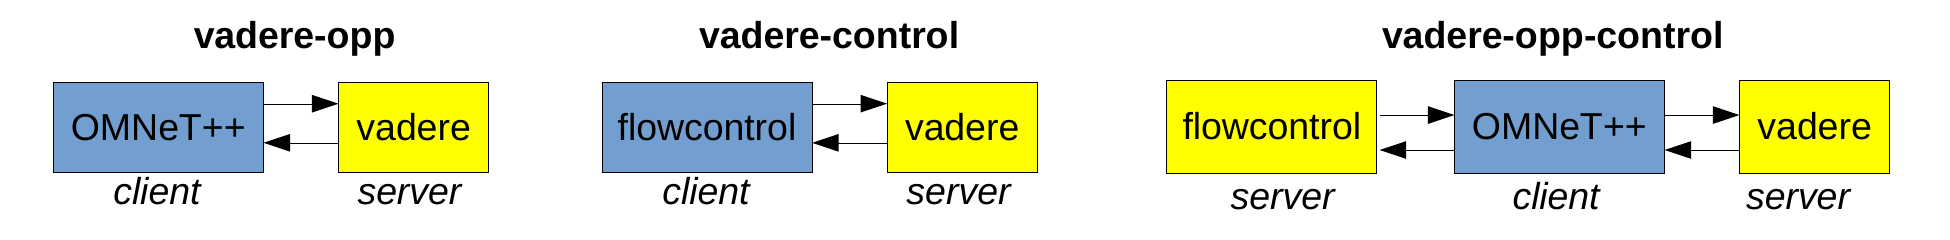

vadere-opp
vadere-control
vadere-opp-control
flowcontrol
OMNeT++
vadere
OMNeT++
vadere
flowcontrol
vadere
client server
client server
server client server